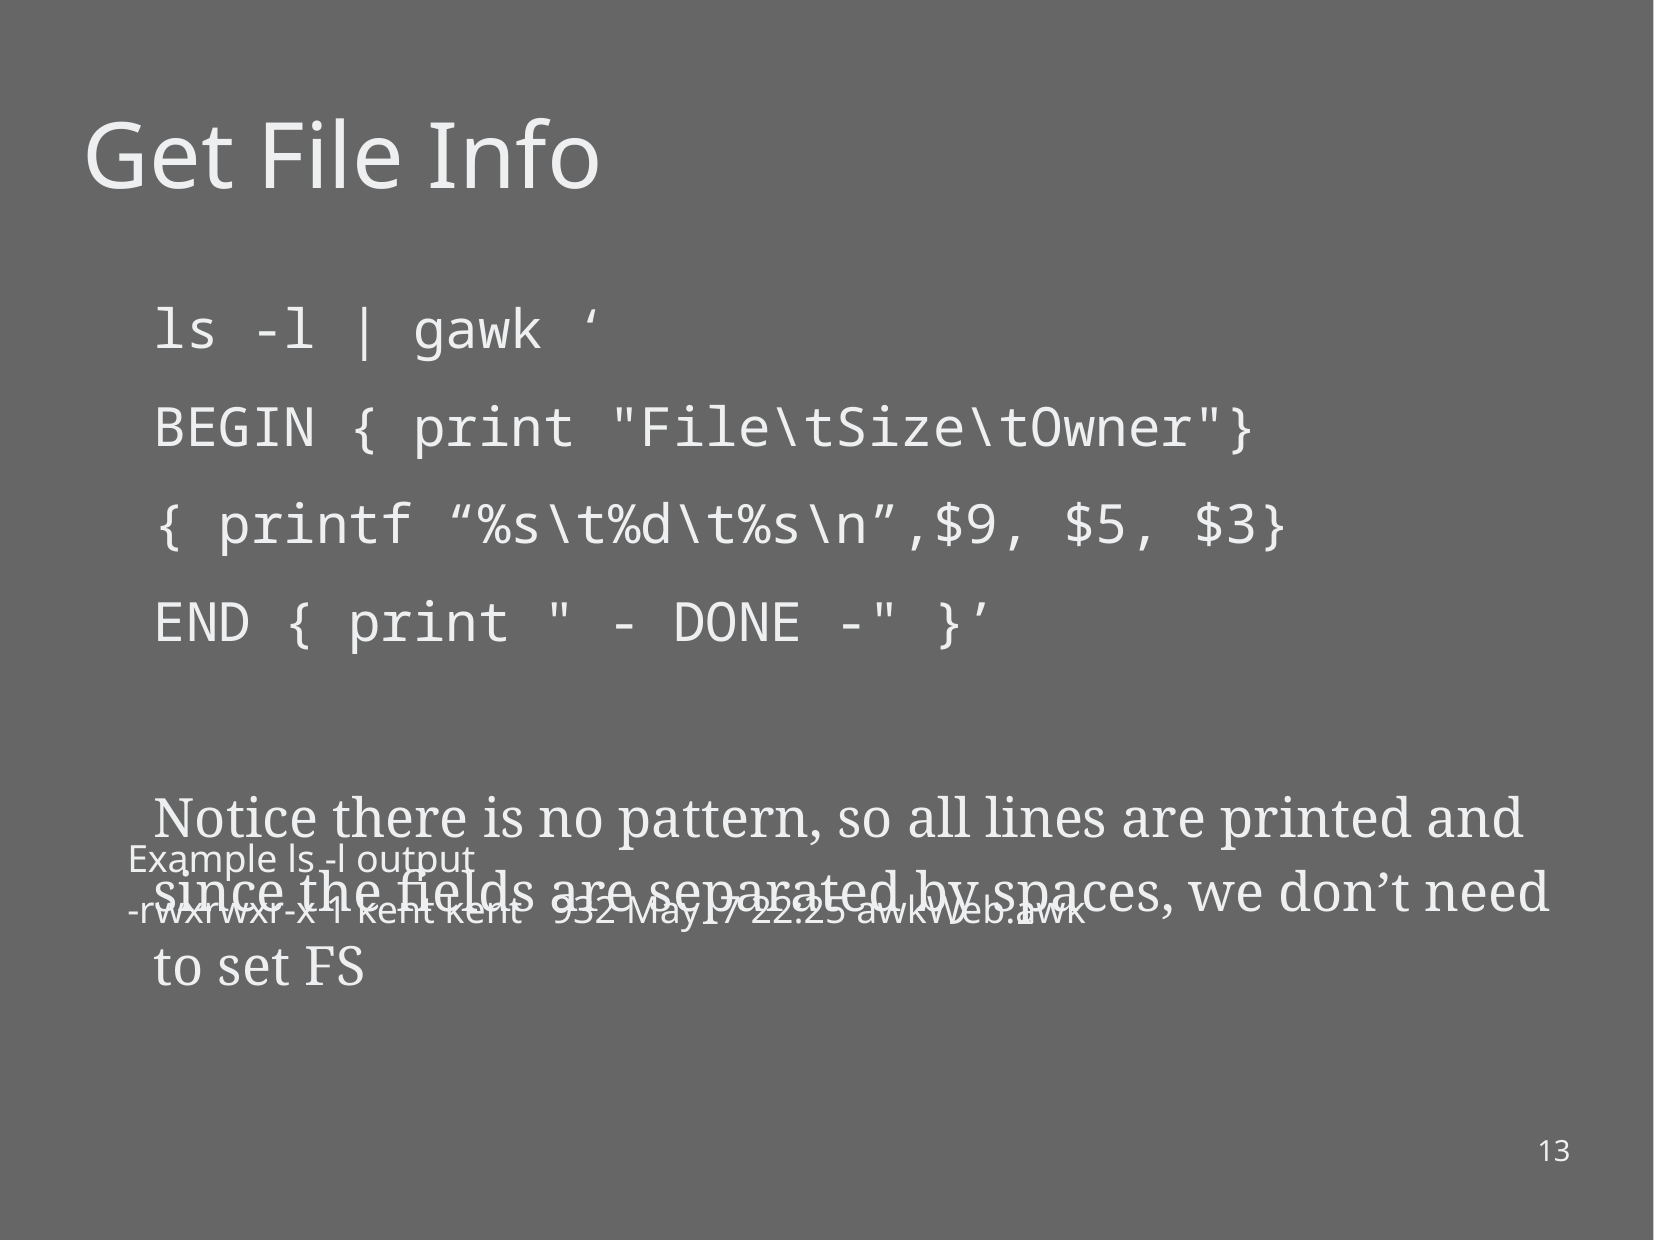

# Get File Info
ls -l | gawk ‘
BEGIN { print "File\tSize\tOwner"}
{ printf “%s\t%d\t%s\n”,$9, $5, $3}
END { print " - DONE -" }’
Notice there is no pattern, so all lines are printed and since the fields are separated by spaces, we don’t need to set FS
Example ls -l output
-rwxrwxr-x 1 kent kent 932 May 7 22:25 awkWeb.awk
13